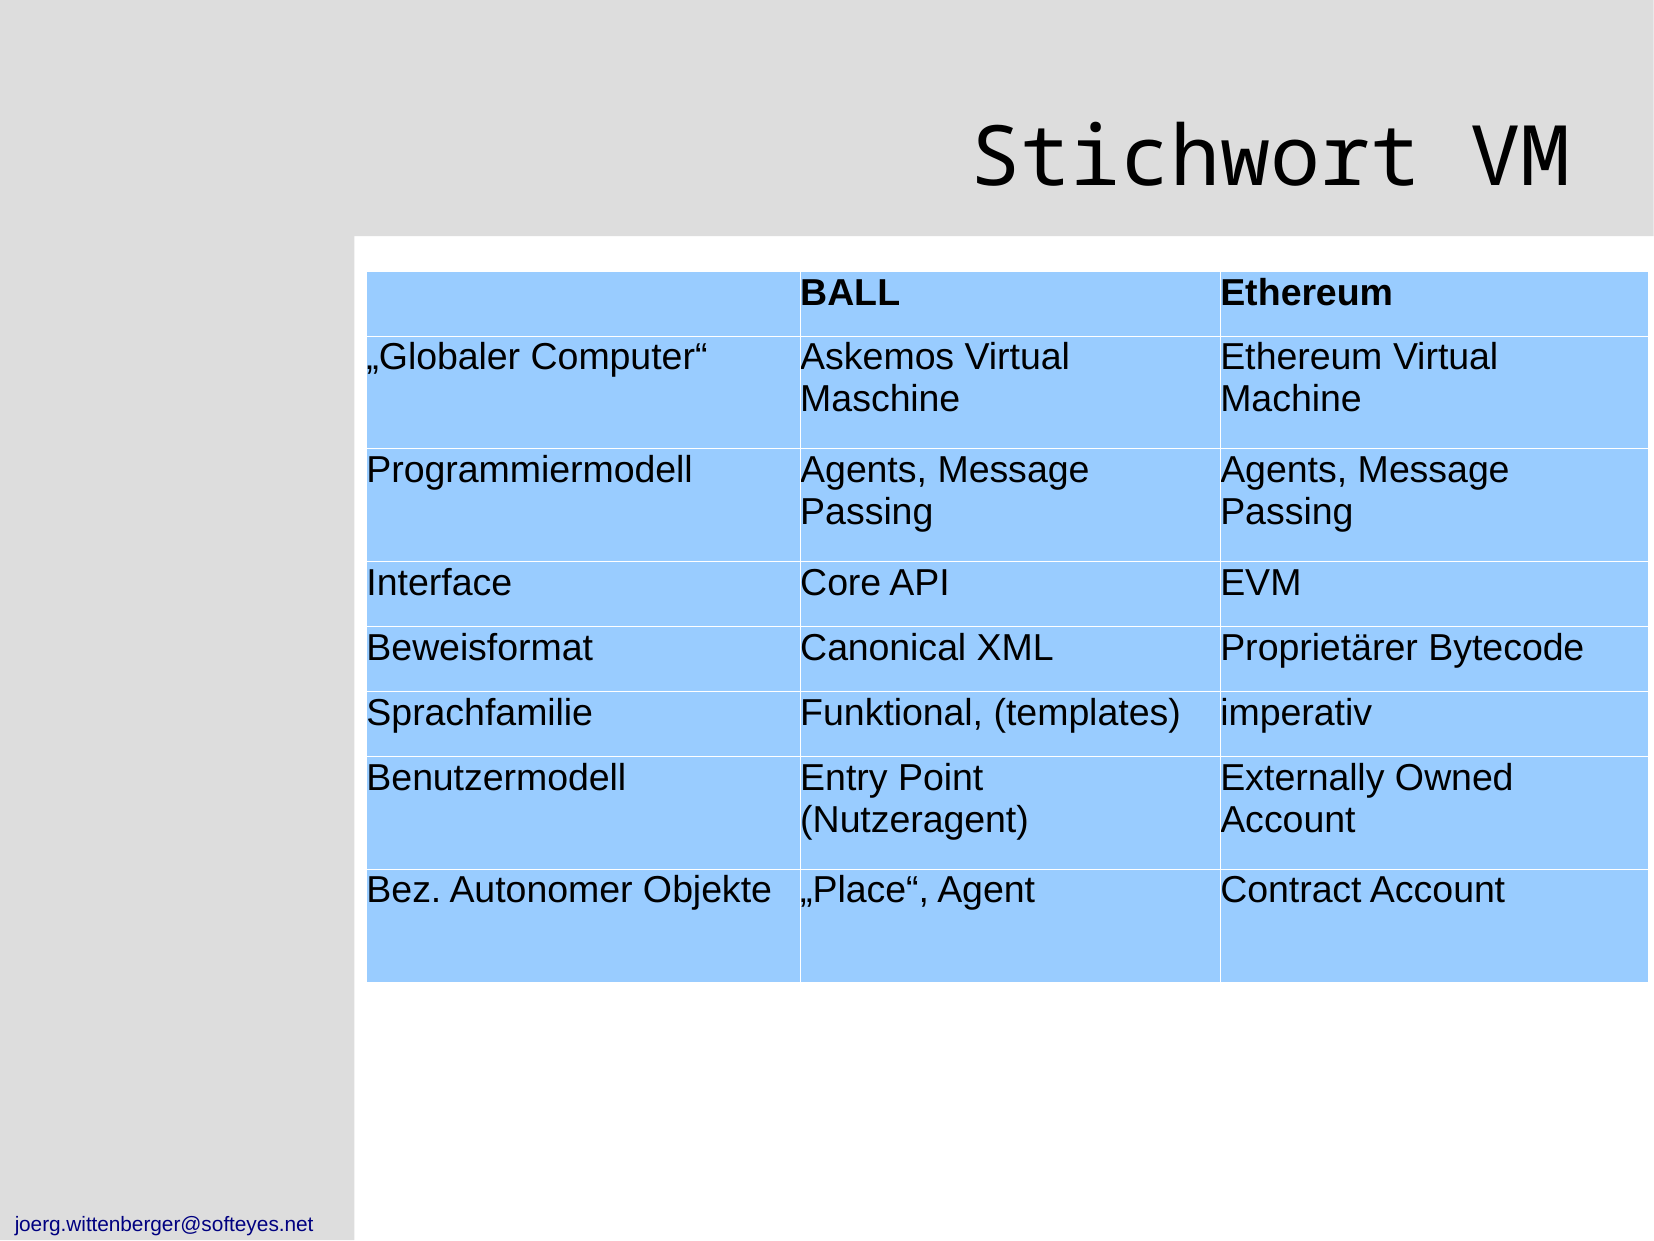

# Stichwort VM
| | BALL | Ethereum |
| --- | --- | --- |
| „Globaler Computer“ | Askemos Virtual Maschine | Ethereum Virtual Machine |
| Programmiermodell | Agents, Message Passing | Agents, Message Passing |
| Interface | Core API | EVM |
| Beweisformat | Canonical XML | Proprietärer Bytecode |
| Sprachfamilie | Funktional, (templates) | imperativ |
| Benutzermodell | Entry Point (Nutzeragent) | Externally Owned Account |
| Bez. Autonomer Objekte | „Place“, Agent | Contract Account |